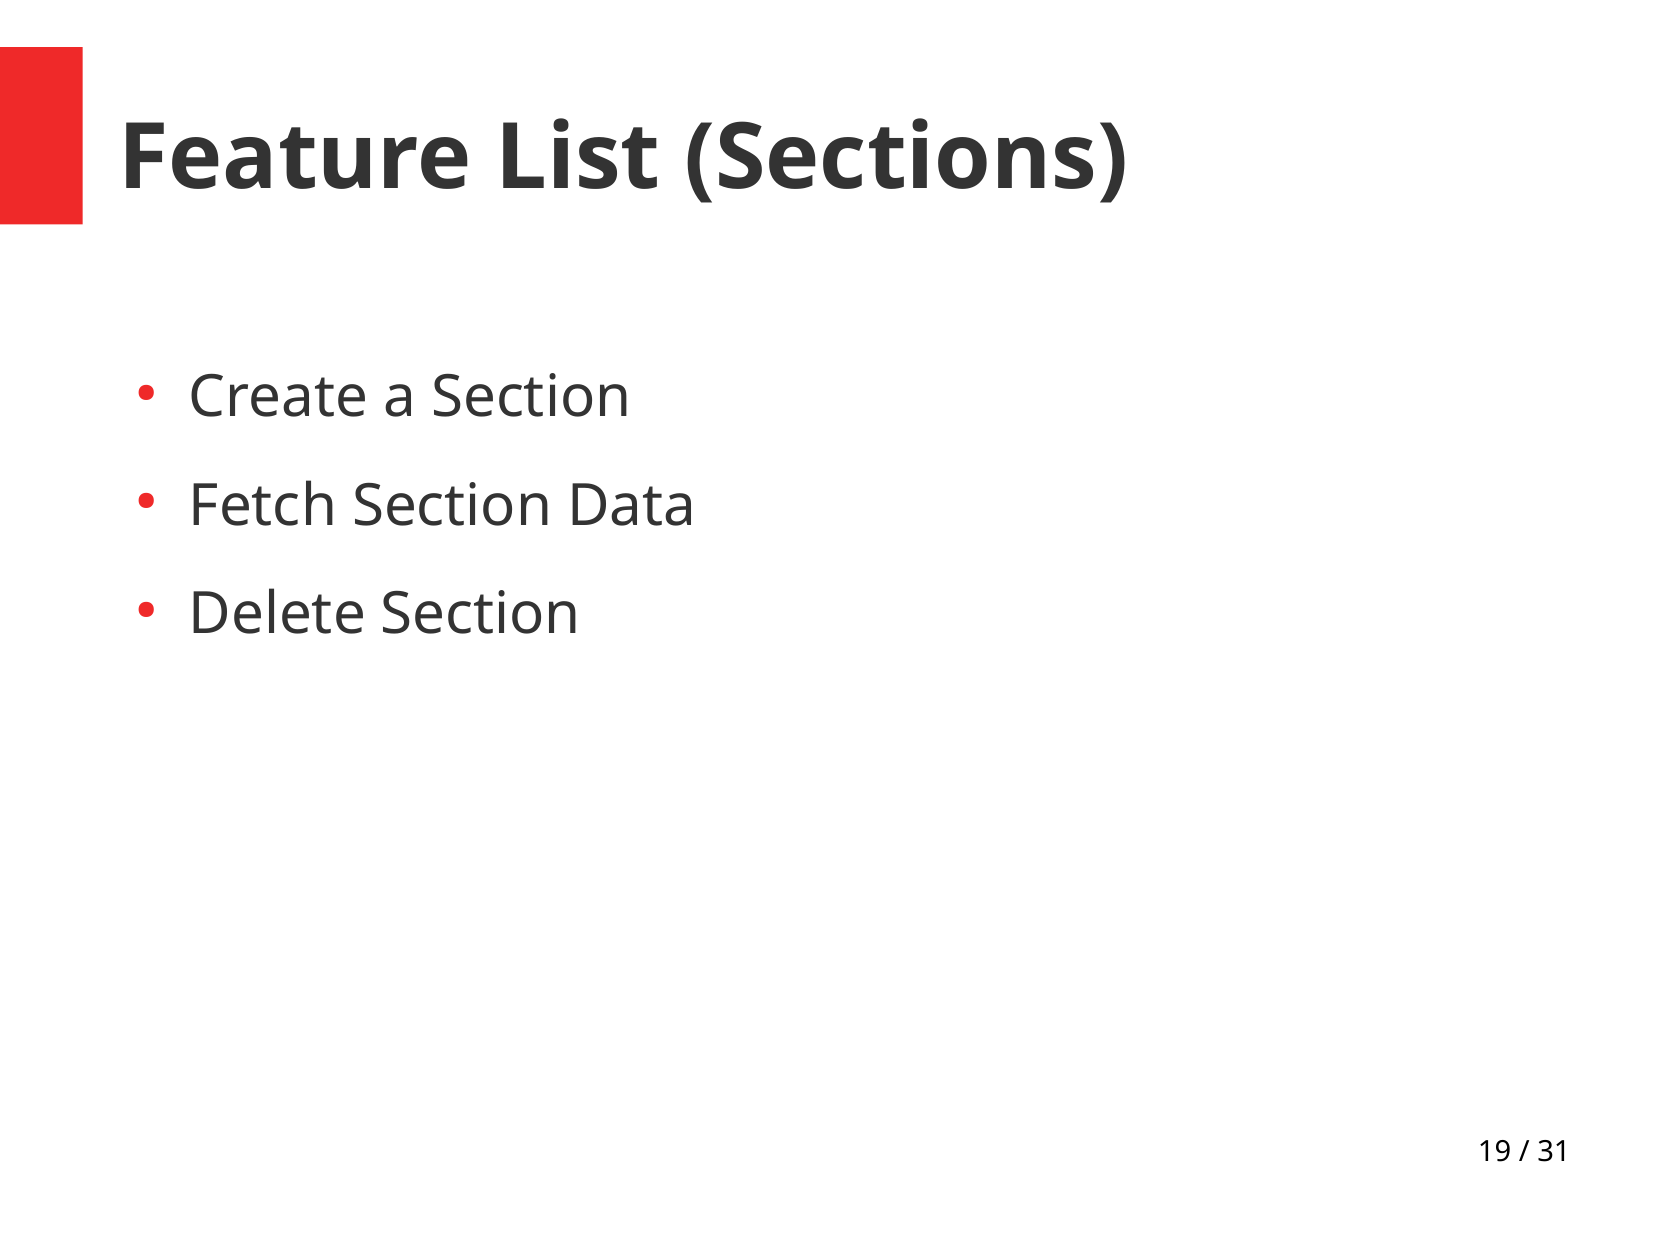

# Feature List (Sections)
Create a Section
Fetch Section Data
Delete Section
19